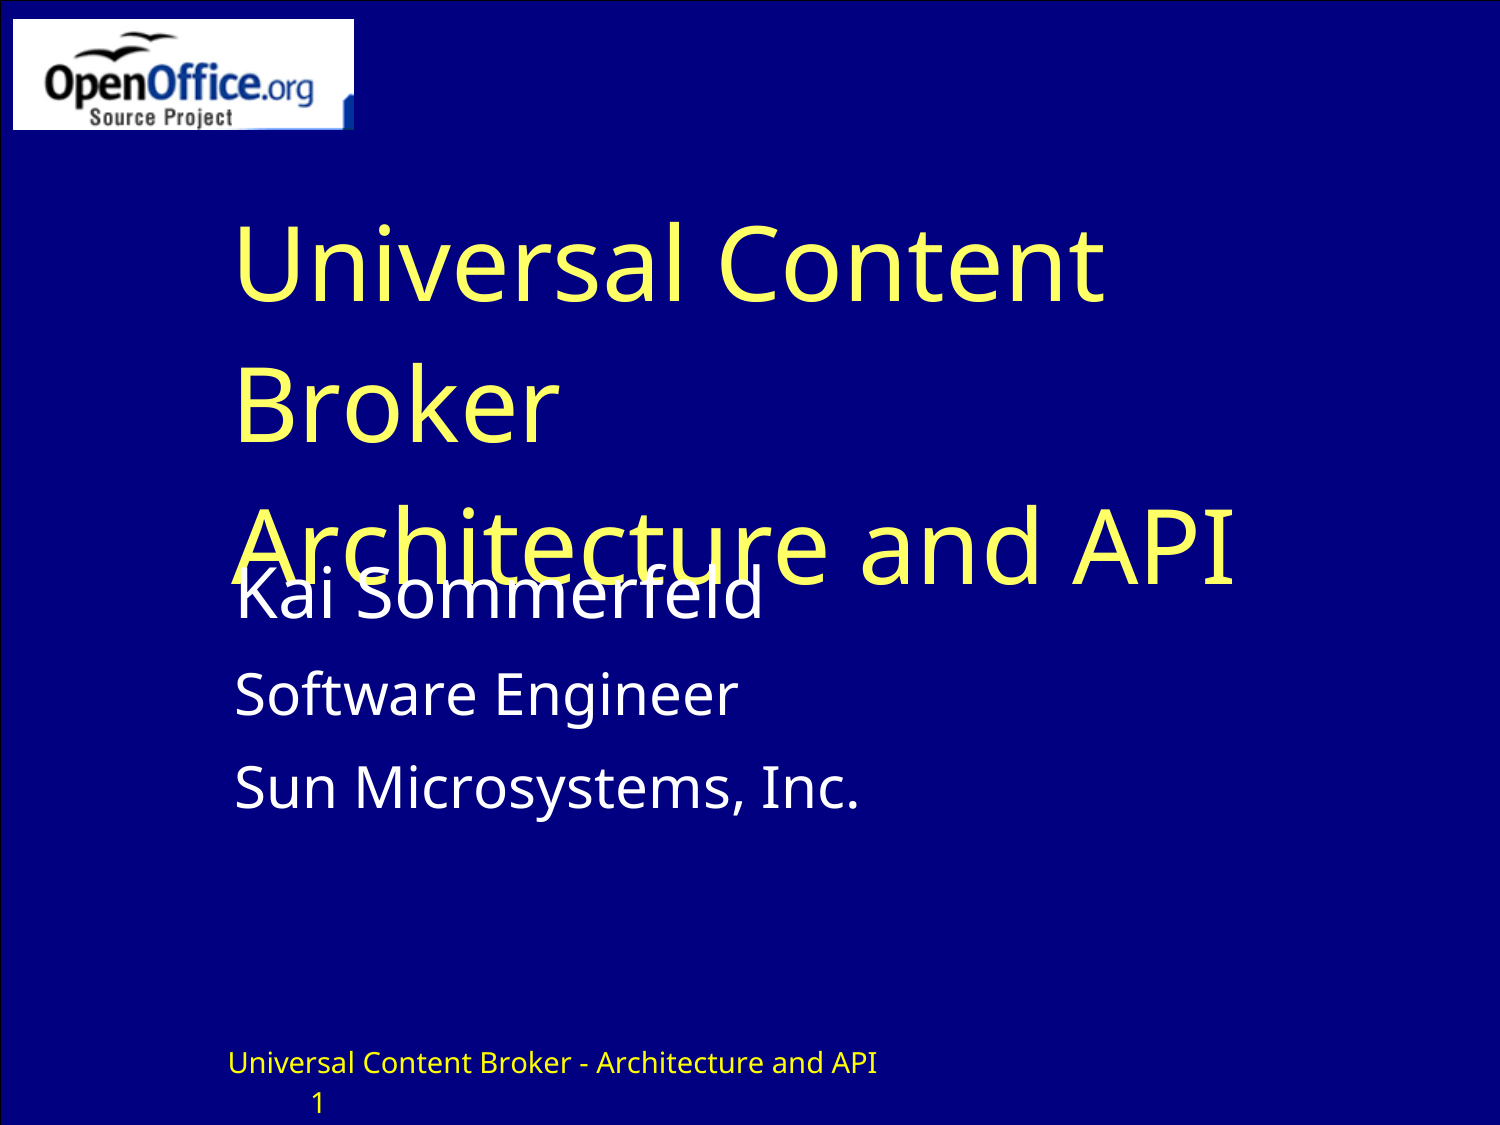

# Universal Content Broker Architecture and API
Kai Sommerfeld
Software Engineer
Sun Microsystems, Inc.